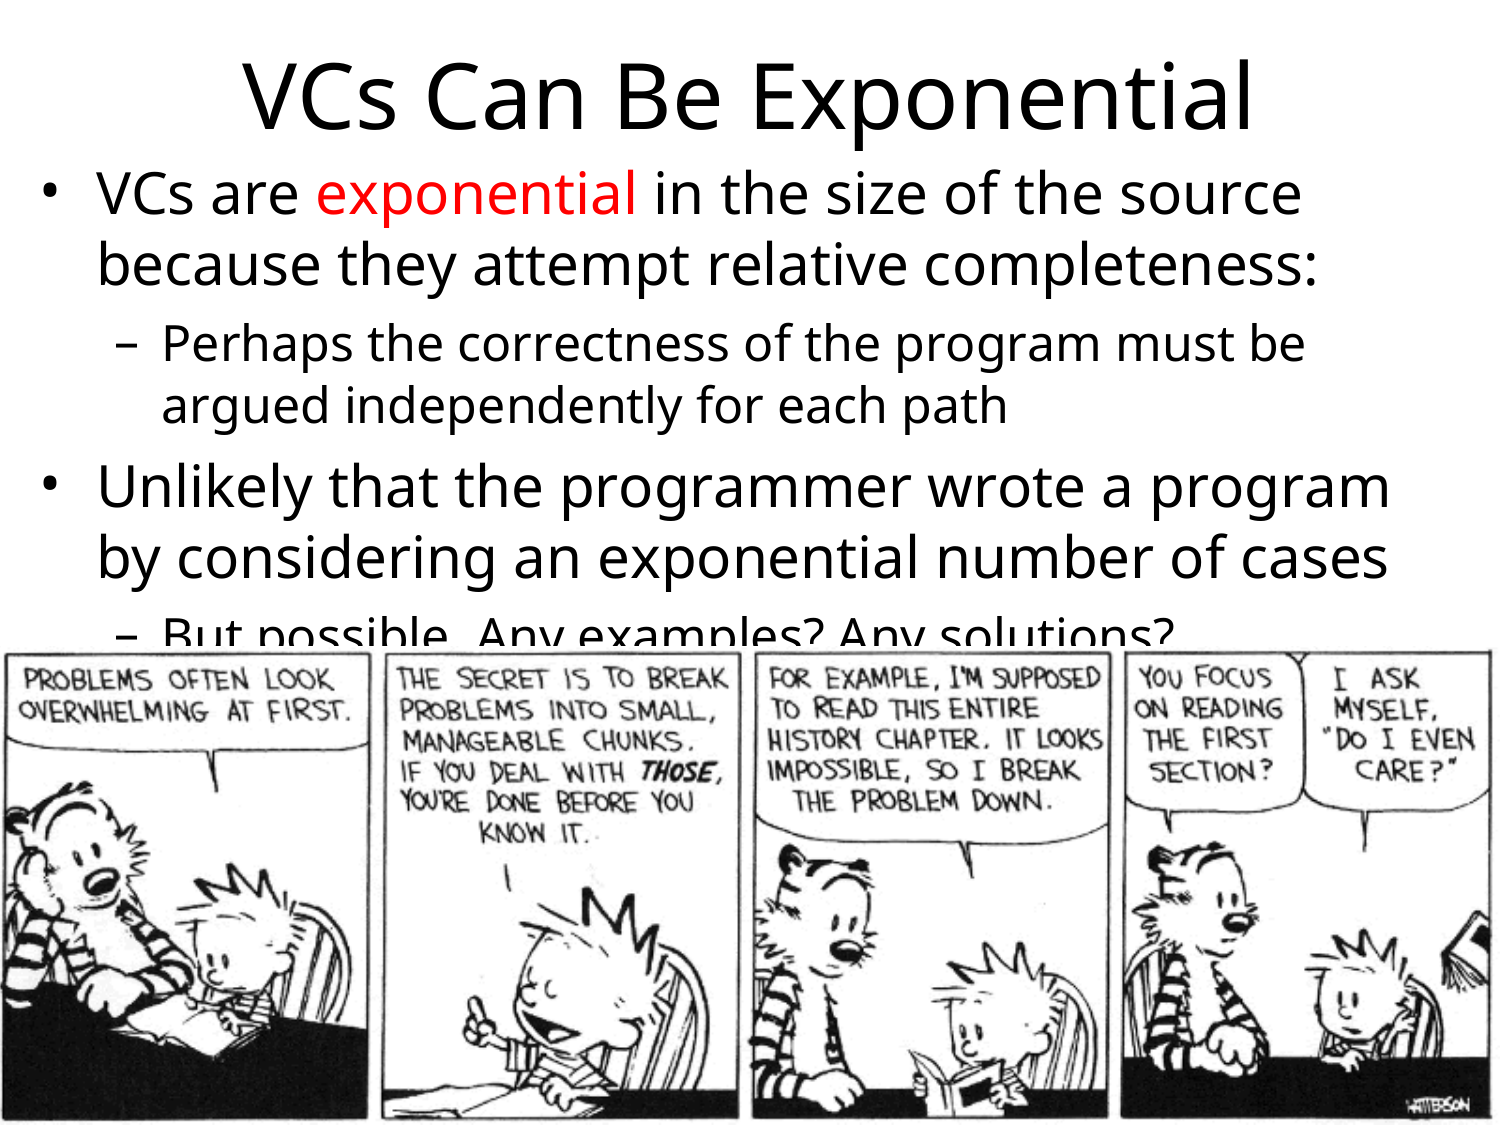

# VCs Can Be Exponential
VCs are exponential in the size of the source because they attempt relative completeness:
Perhaps the correctness of the program must be argued independently for each path
Unlikely that the programmer wrote a program by considering an exponential number of cases
But possible. Any examples? Any solutions?
33